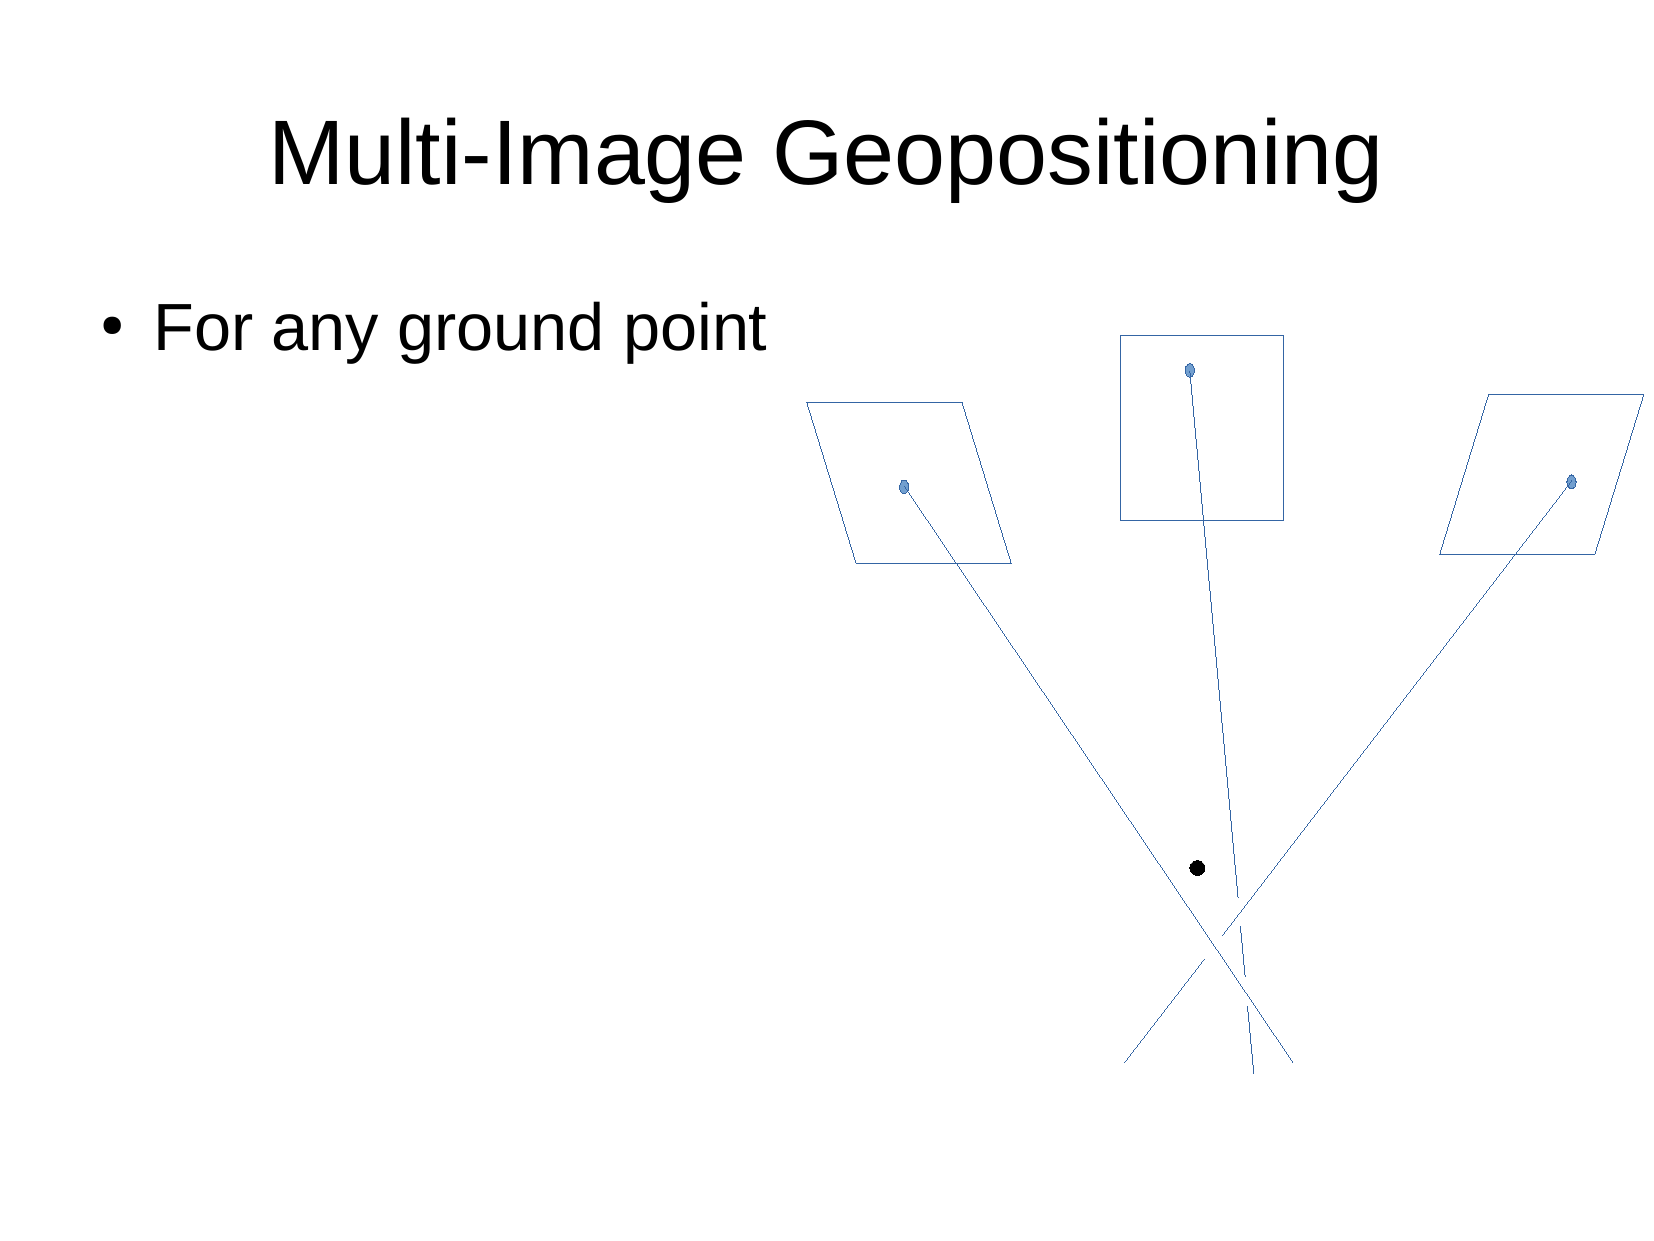

# Multi-Image Geopositioning
For any ground point